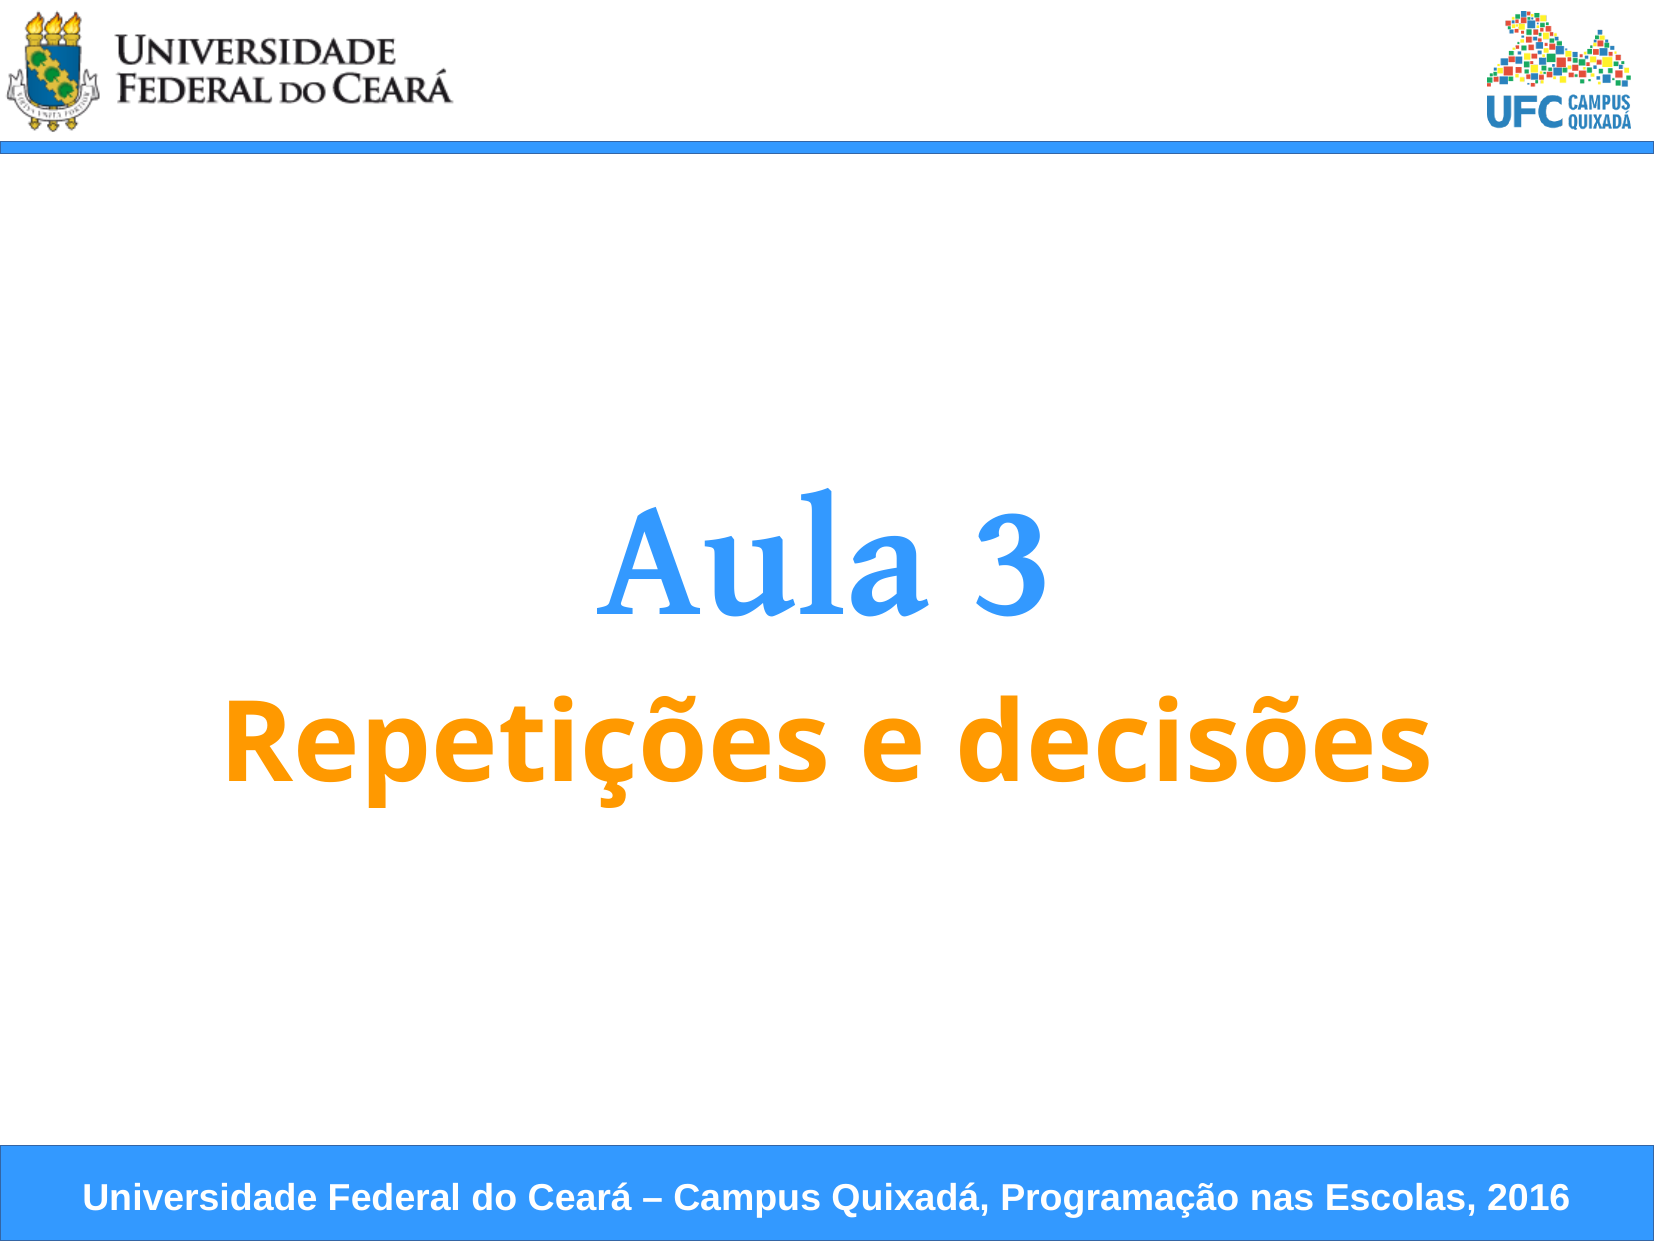

# Aula 3
Repetições e decisões
Universidade Federal do Ceará – Campus Quixadá, Programação nas Escolas, 2016